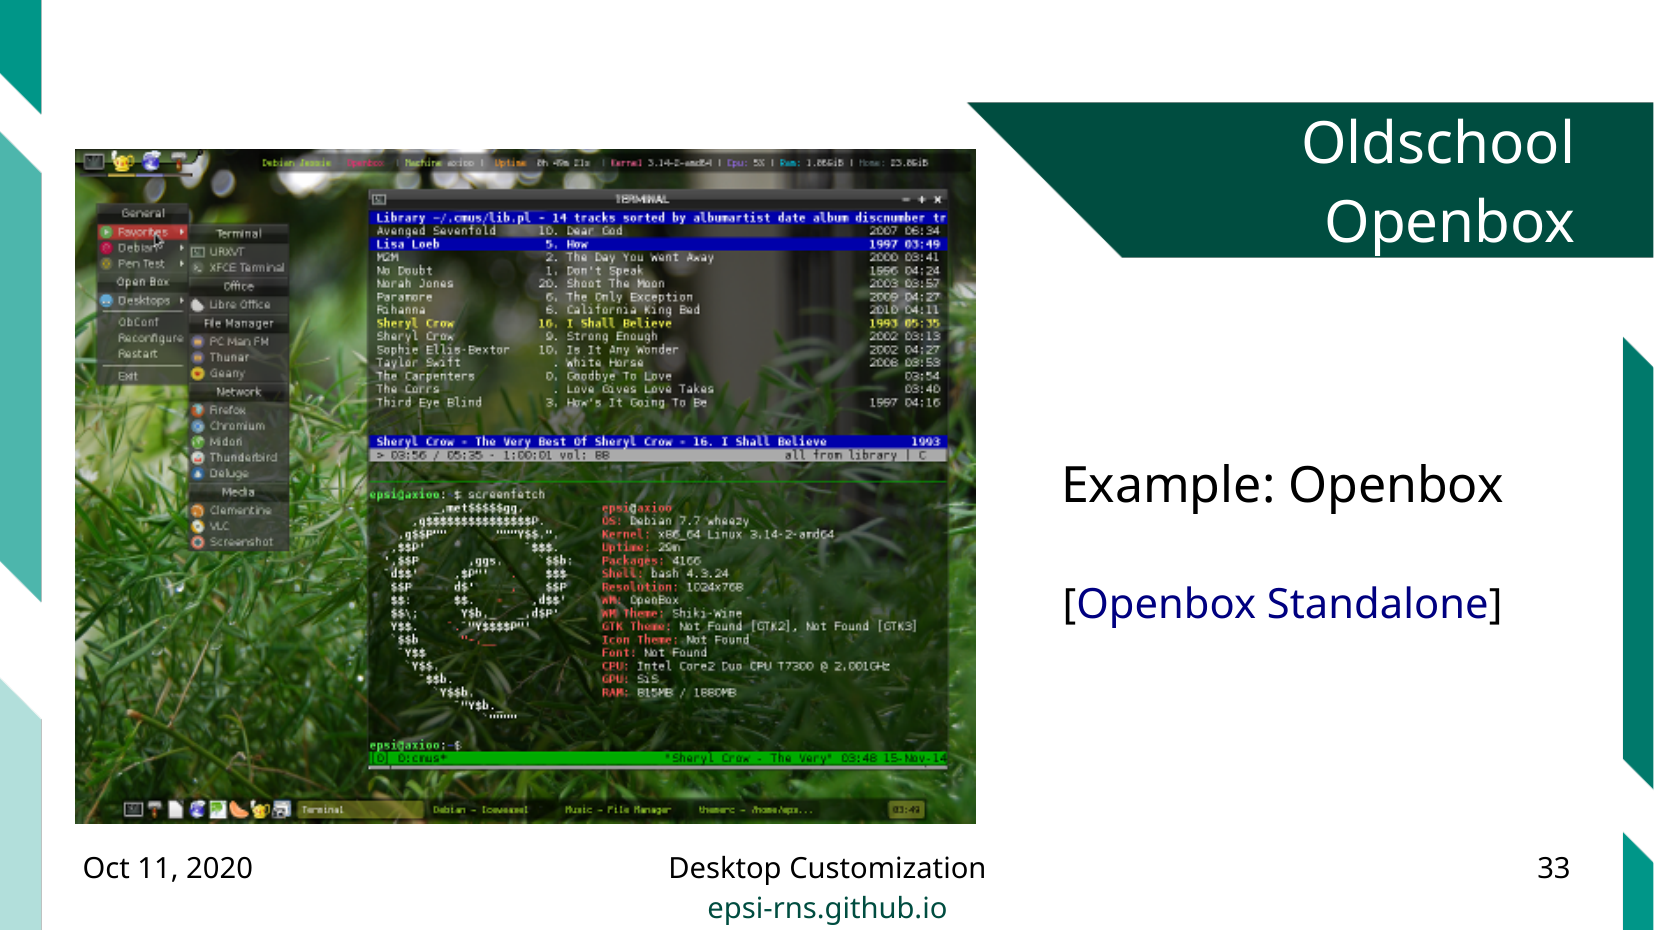

# Oldschool Openbox
Example: Openbox
[Openbox Standalone]
Oct 11, 2020
Desktop Customization
33